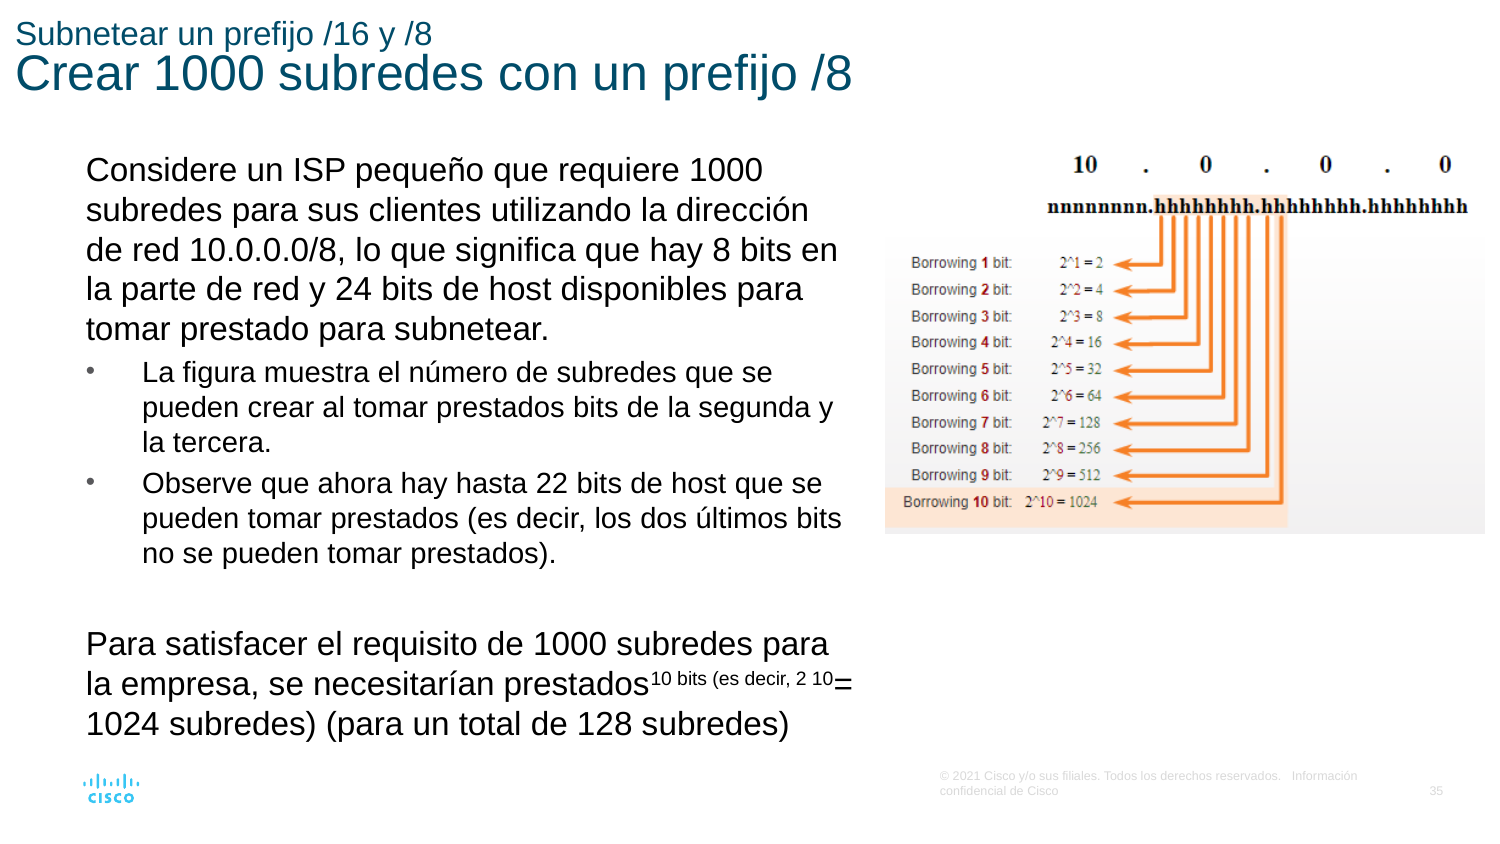

# Subnetear un prefijo /16 y /8 Crear 1000 subredes con un prefijo /8
Considere un ISP pequeño que requiere 1000 subredes para sus clientes utilizando la dirección de red 10.0.0.0/8, lo que significa que hay 8 bits en la parte de red y 24 bits de host disponibles para tomar prestado para subnetear.
La figura muestra el número de subredes que se pueden crear al tomar prestados bits de la segunda y la tercera.
Observe que ahora hay hasta 22 bits de host que se pueden tomar prestados (es decir, los dos últimos bits no se pueden tomar prestados).
Para satisfacer el requisito de 1000 subredes para la empresa, se necesitarían prestados10 bits (es decir, 2 10= 1024 subredes) (para un total de 128 subredes)